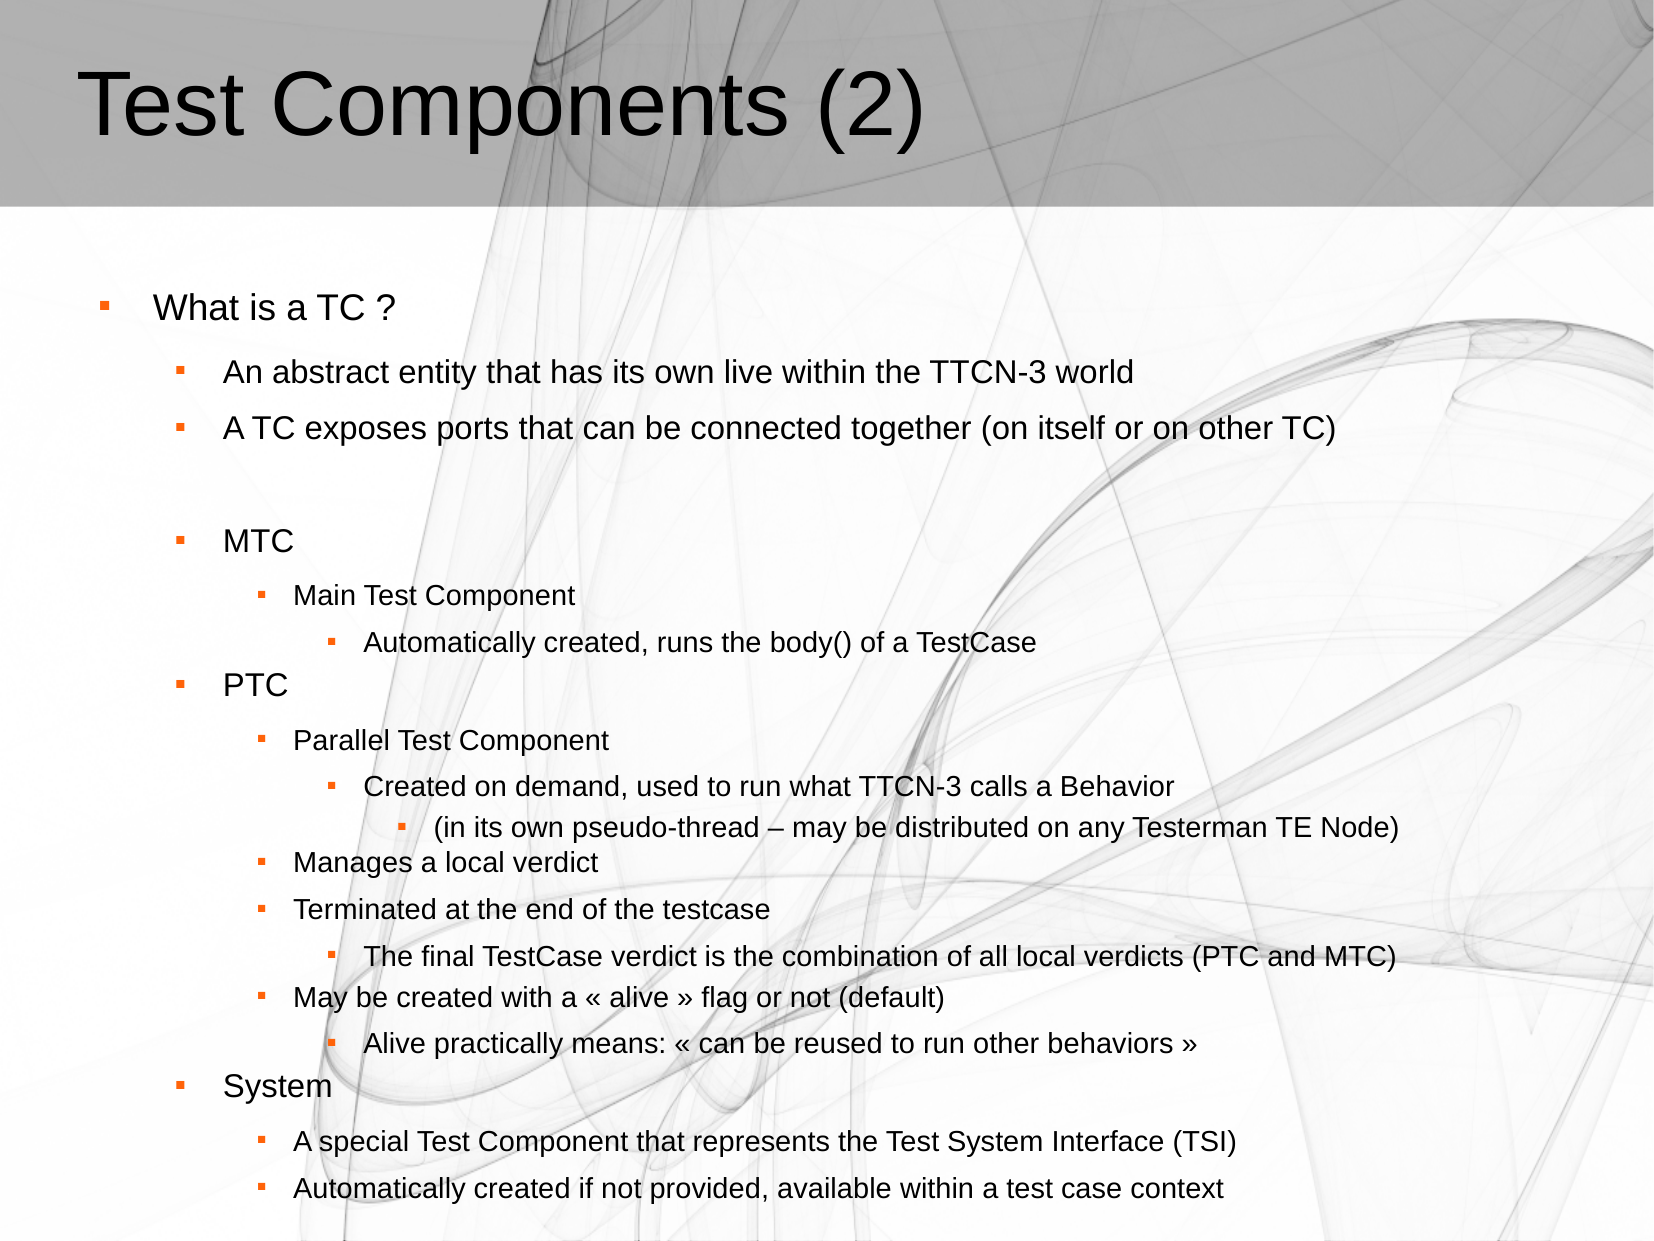

# Test Components (2)
What is a TC ?
An abstract entity that has its own live within the TTCN-3 world
A TC exposes ports that can be connected together (on itself or on other TC)
MTC
Main Test Component
Automatically created, runs the body() of a TestCase
PTC
Parallel Test Component
Created on demand, used to run what TTCN-3 calls a Behavior
(in its own pseudo-thread – may be distributed on any Testerman TE Node)
Manages a local verdict
Terminated at the end of the testcase
The final TestCase verdict is the combination of all local verdicts (PTC and MTC)
May be created with a « alive » flag or not (default)
Alive practically means: « can be reused to run other behaviors »
System
A special Test Component that represents the Test System Interface (TSI)
Automatically created if not provided, available within a test case context